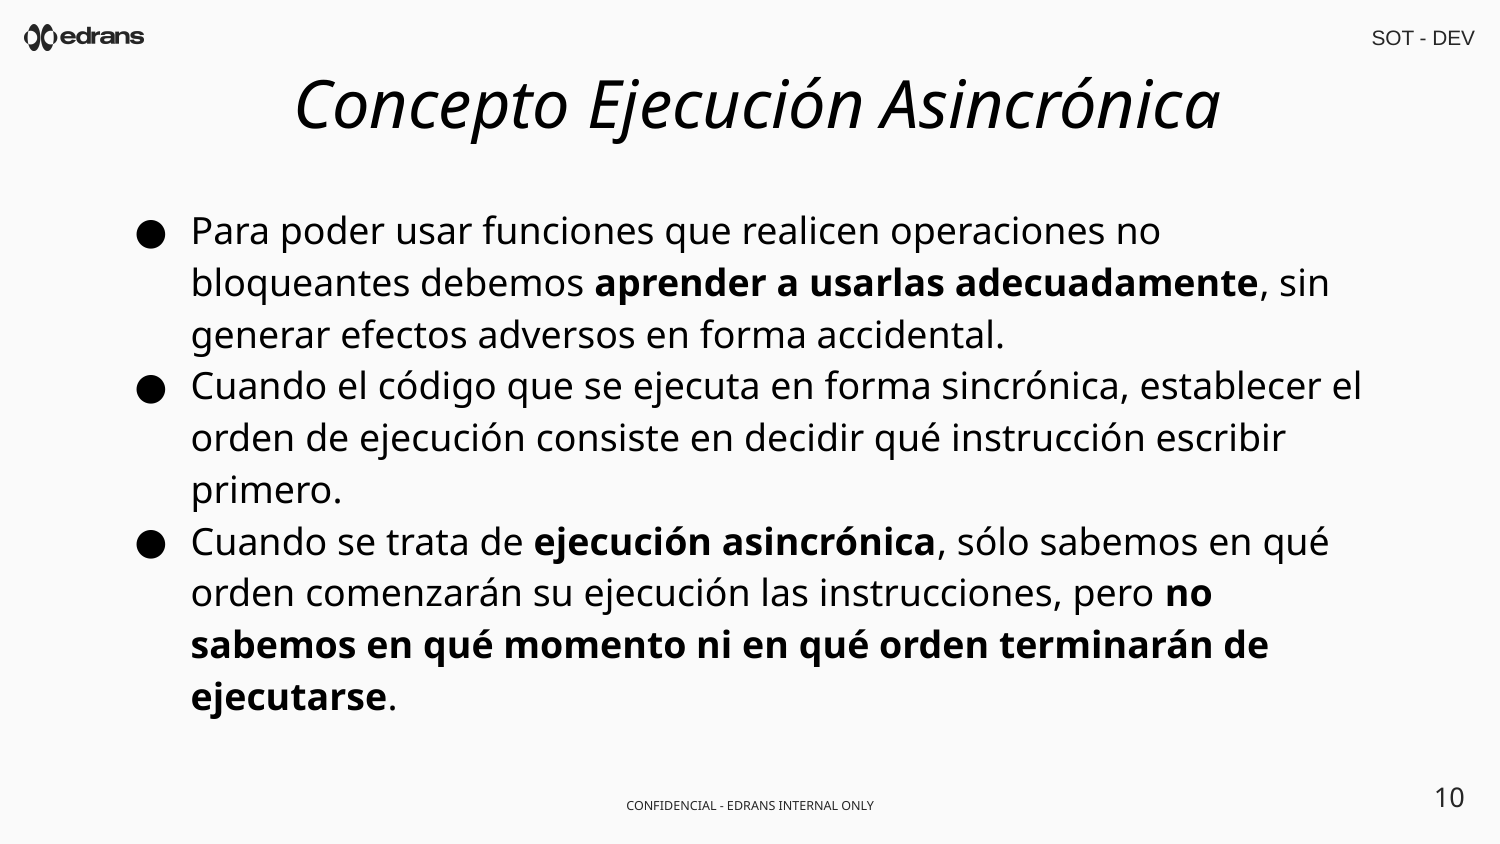

Concepto Ejecución Asincrónica
SOT - DEV
Para poder usar funciones que realicen operaciones no bloqueantes debemos aprender a usarlas adecuadamente, sin generar efectos adversos en forma accidental.
Cuando el código que se ejecuta en forma sincrónica, establecer el orden de ejecución consiste en decidir qué instrucción escribir primero.
Cuando se trata de ejecución asincrónica, sólo sabemos en qué orden comenzarán su ejecución las instrucciones, pero no sabemos en qué momento ni en qué orden terminarán de ejecutarse.
CONFIDENCIAL - EDRANS INTERNAL ONLY